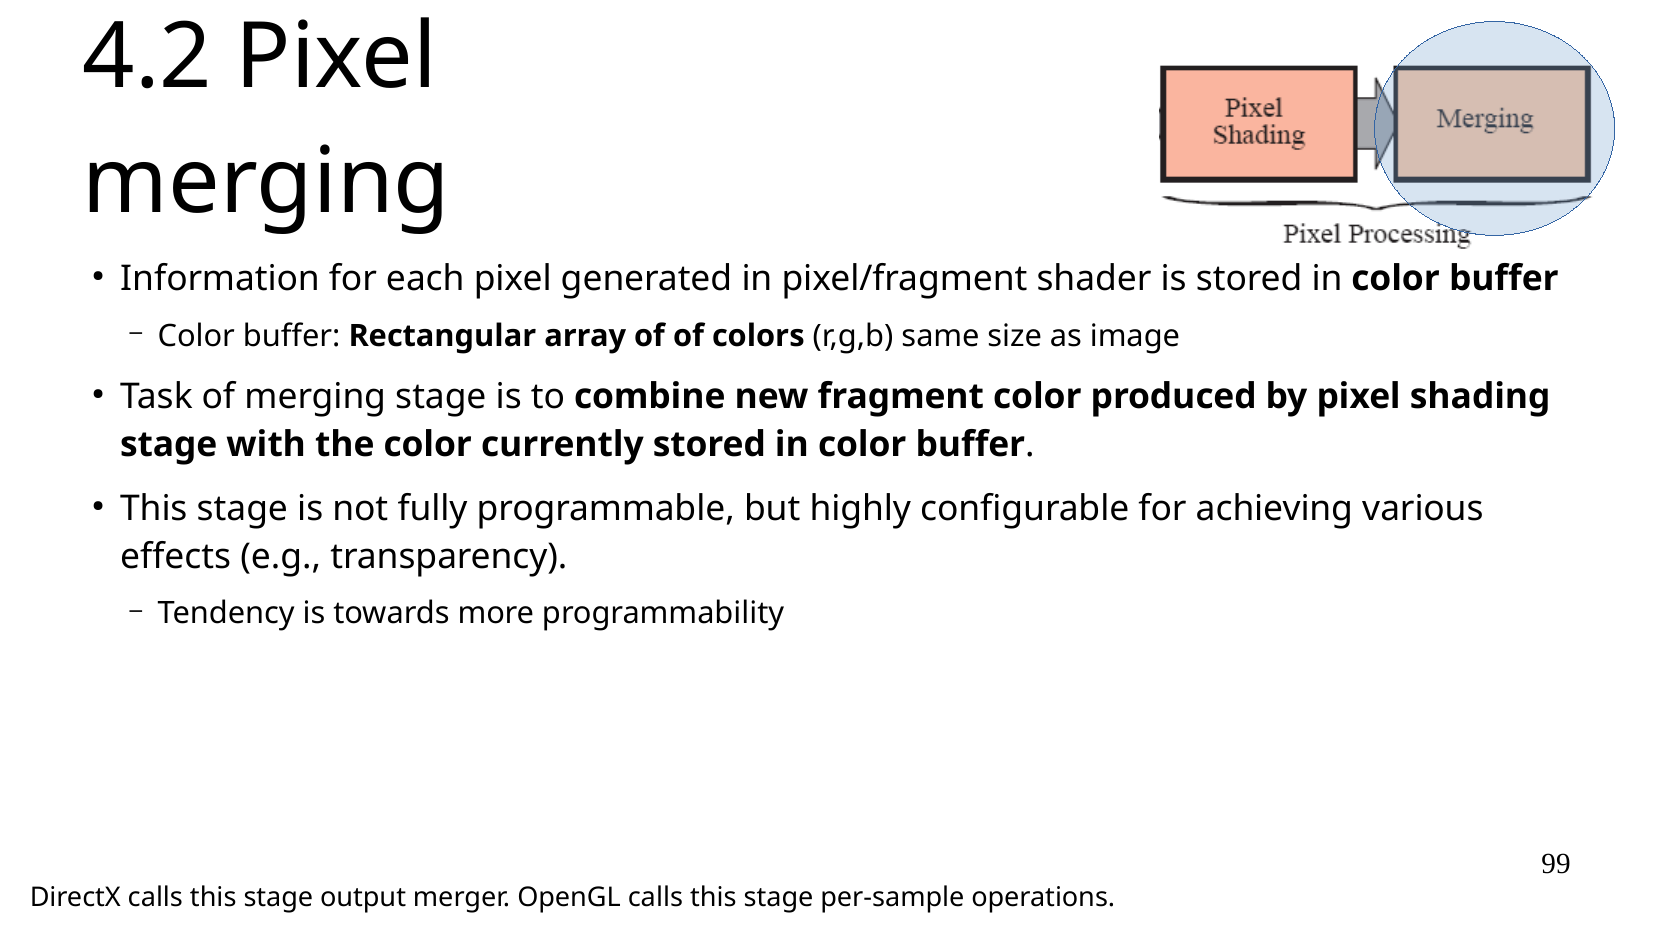

# 4.2 Pixel merging
Information for each pixel generated in pixel/fragment shader is stored in color buffer
Color buffer: Rectangular array of of colors (r,g,b) same size as image
Task of merging stage is to combine new fragment color produced by pixel shading stage with the color currently stored in color buffer.
This stage is not fully programmable, but highly configurable for achieving various effects (e.g., transparency).
Tendency is towards more programmability
99
DirectX calls this stage output merger. OpenGL calls this stage per-sample operations.